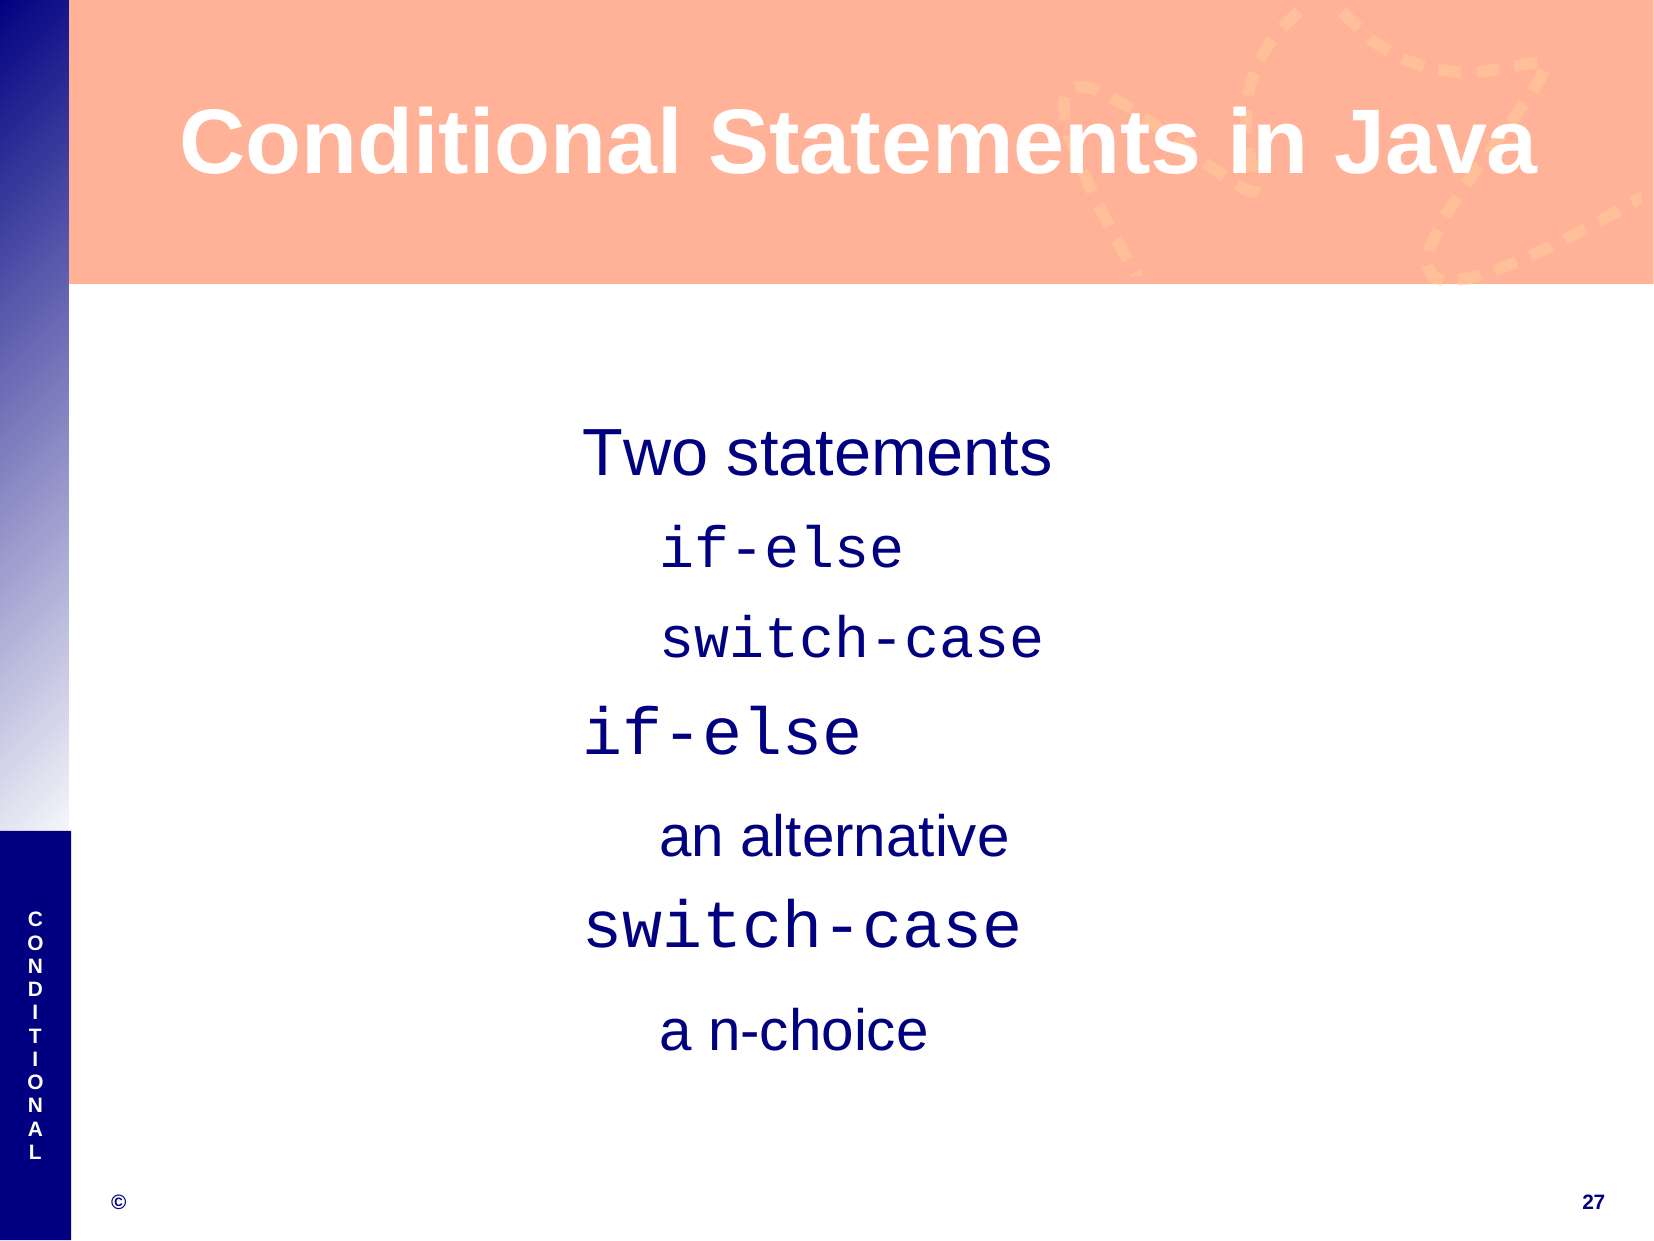

# Conditional Statements in Java
Two statements
if-else
switch-case
if-else
an alternative
switch-case
a n-choice
C
O
N
D
I
T
I
O
N
A
L